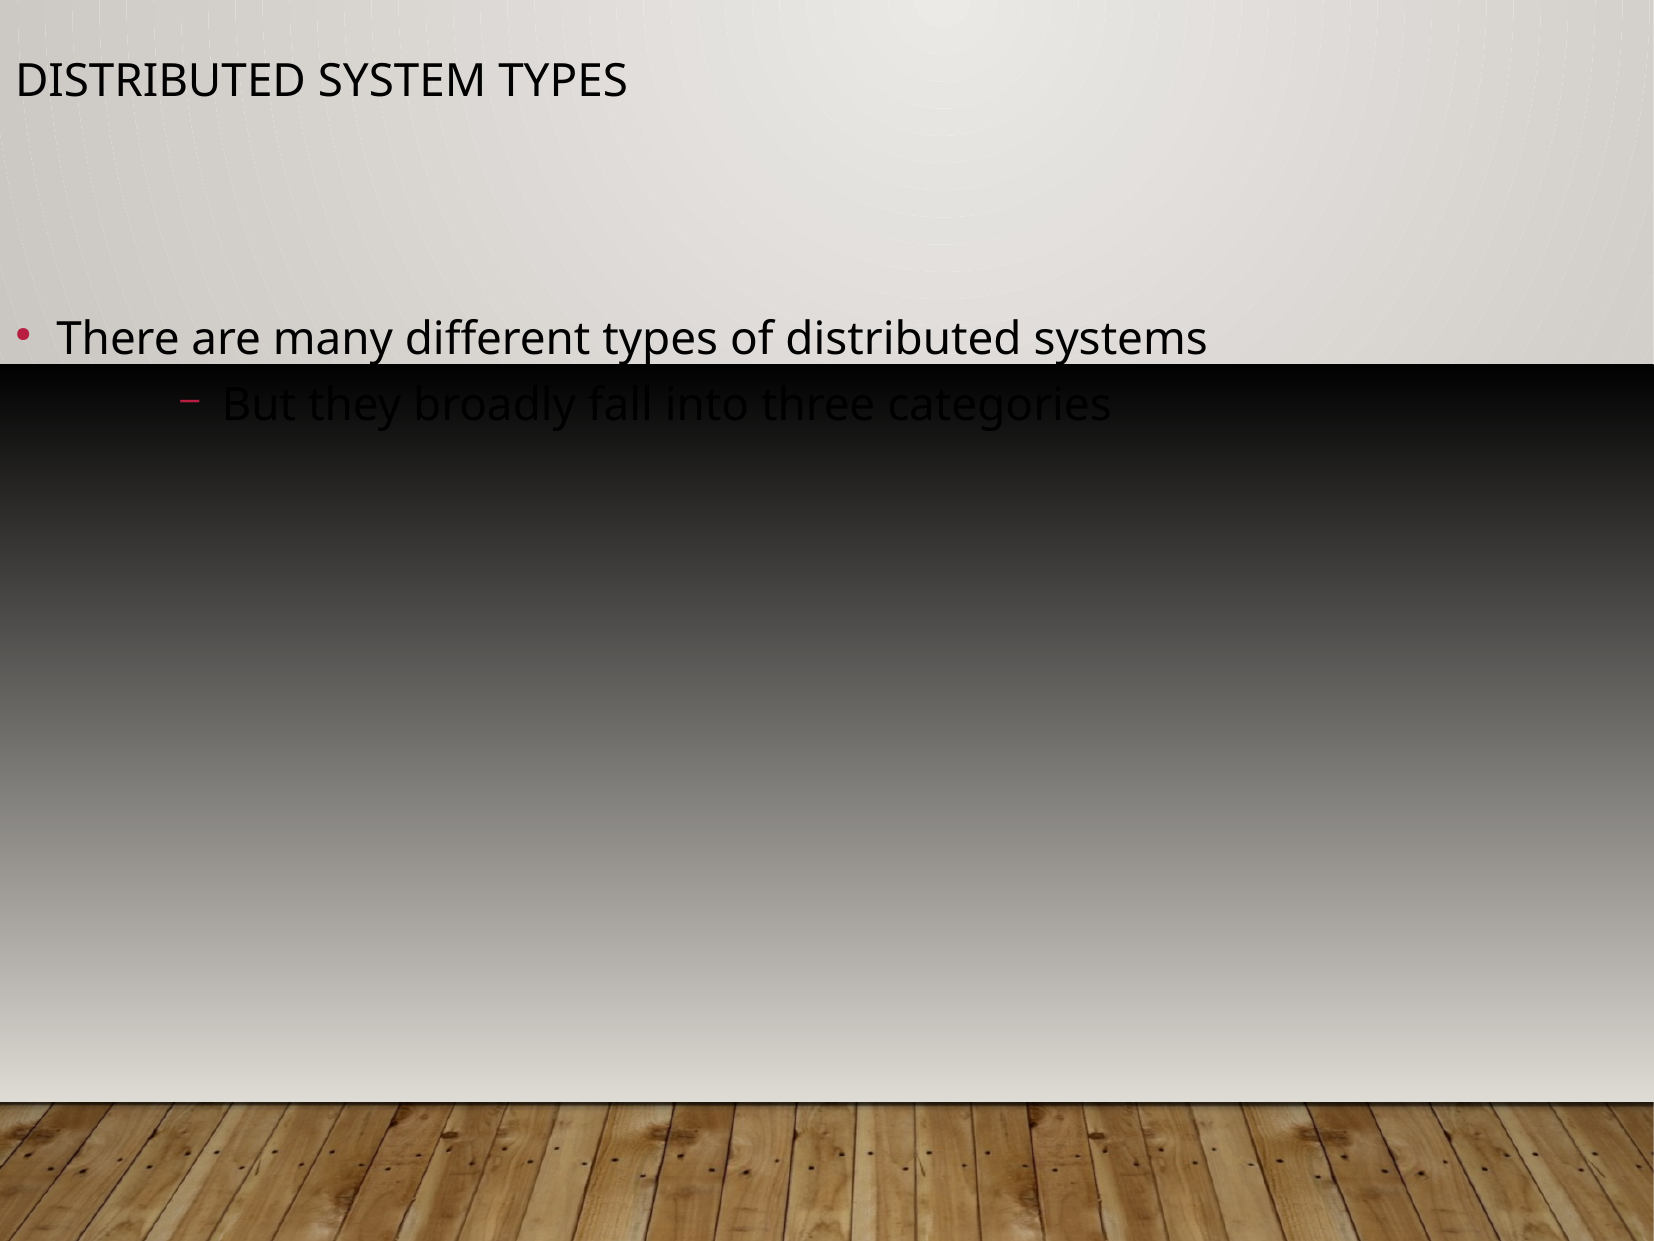

# Distributed System Types
There are many different types of distributed systems
But they broadly fall into three categories